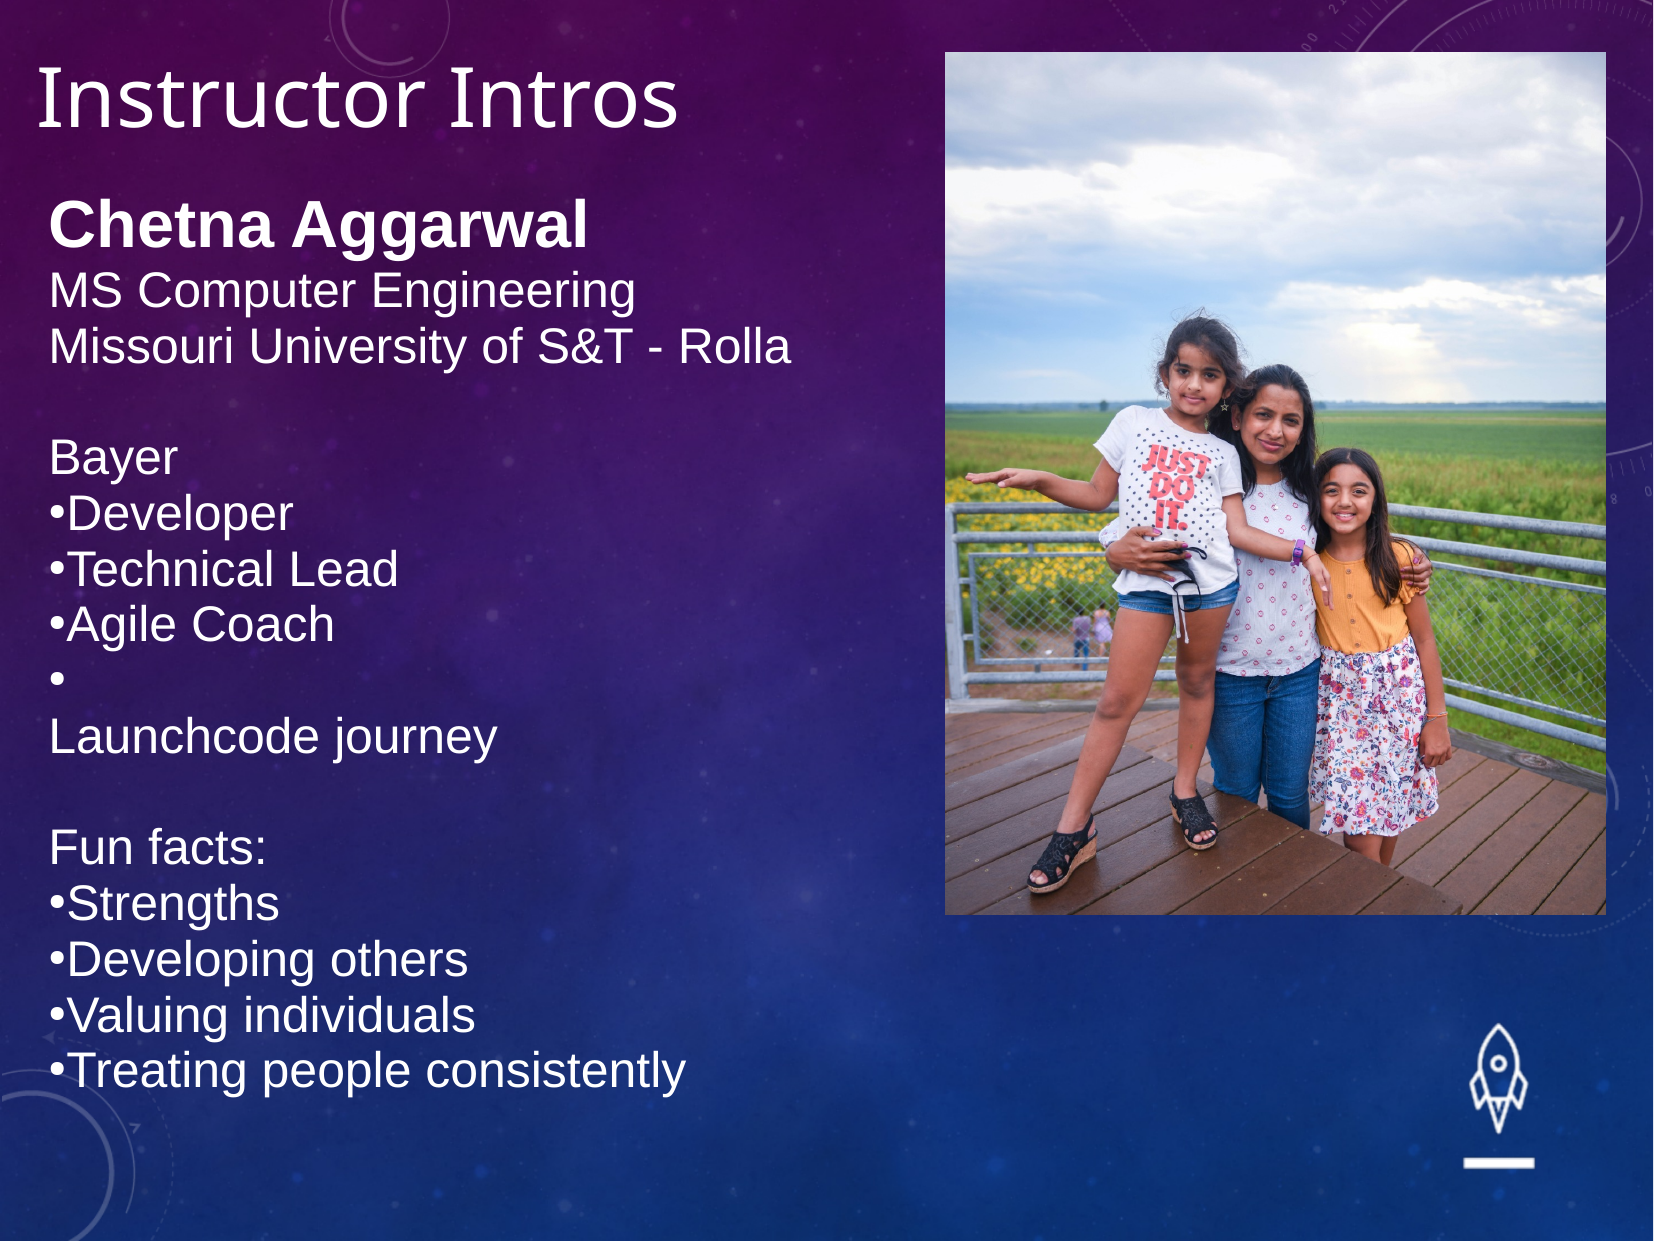

Instructor Intros
Chetna Aggarwal
MS Computer Engineering
Missouri University of S&T - Rolla
Bayer
Developer
Technical Lead
Agile Coach
Launchcode journey
Fun facts:
Strengths
Developing others
Valuing individuals
Treating people consistently